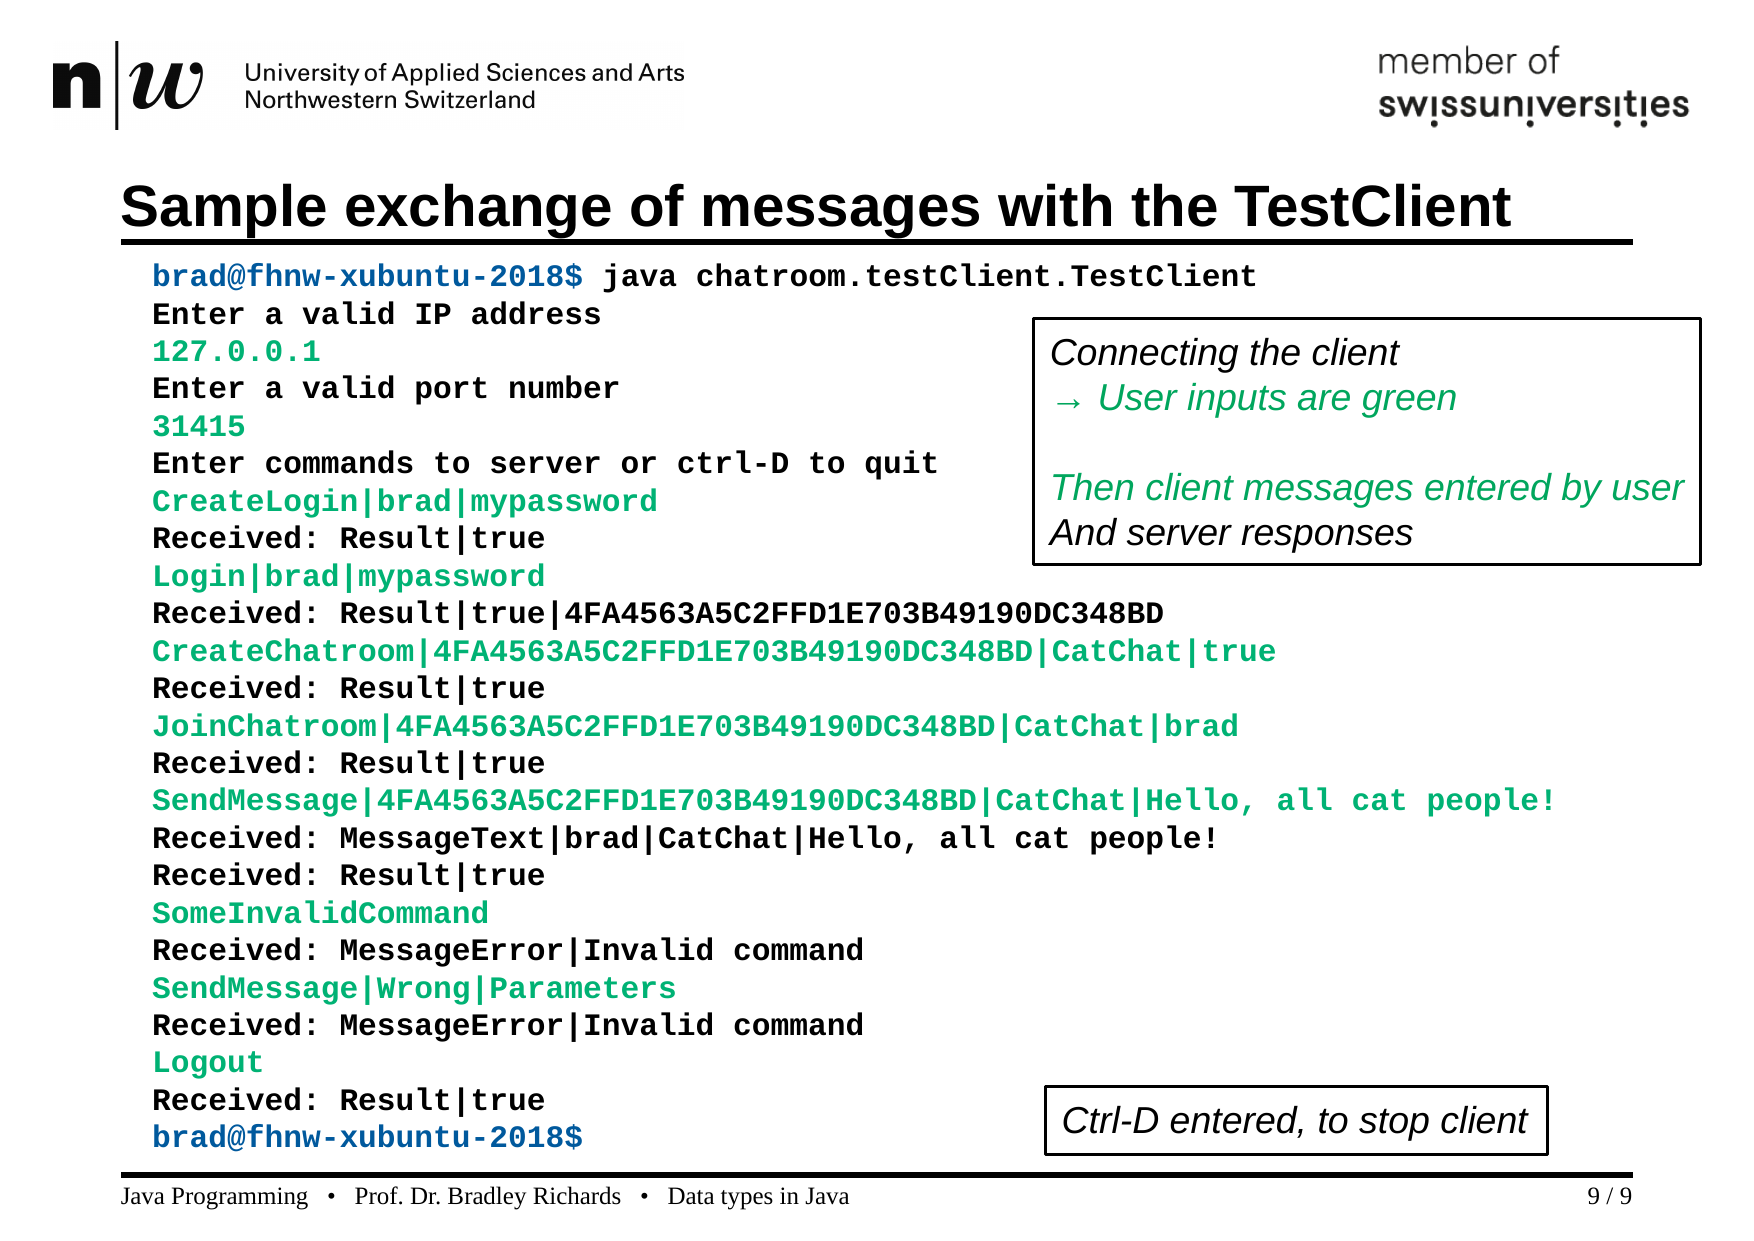

# Sample exchange of messages with the TestClient
brad@fhnw-xubuntu-2018$ java chatroom.testClient.TestClient
Enter a valid IP address
127.0.0.1
Enter a valid port number
31415
Enter commands to server or ctrl-D to quit
CreateLogin|brad|mypassword
Received: Result|true
Login|brad|mypassword
Received: Result|true|4FA4563A5C2FFD1E703B49190DC348BD
CreateChatroom|4FA4563A5C2FFD1E703B49190DC348BD|CatChat|true
Received: Result|true
JoinChatroom|4FA4563A5C2FFD1E703B49190DC348BD|CatChat|brad
Received: Result|true
SendMessage|4FA4563A5C2FFD1E703B49190DC348BD|CatChat|Hello, all cat people!
Received: MessageText|brad|CatChat|Hello, all cat people!
Received: Result|true
SomeInvalidCommand
Received: MessageError|Invalid command
SendMessage|Wrong|Parameters
Received: MessageError|Invalid command
Logout
Received: Result|true
brad@fhnw-xubuntu-2018$
Connecting the client
→ User inputs are green
Then client messages entered by user
And server responses
Ctrl-D entered, to stop client
Java Programming • Prof. Dr. Bradley Richards • Data types in Java
9